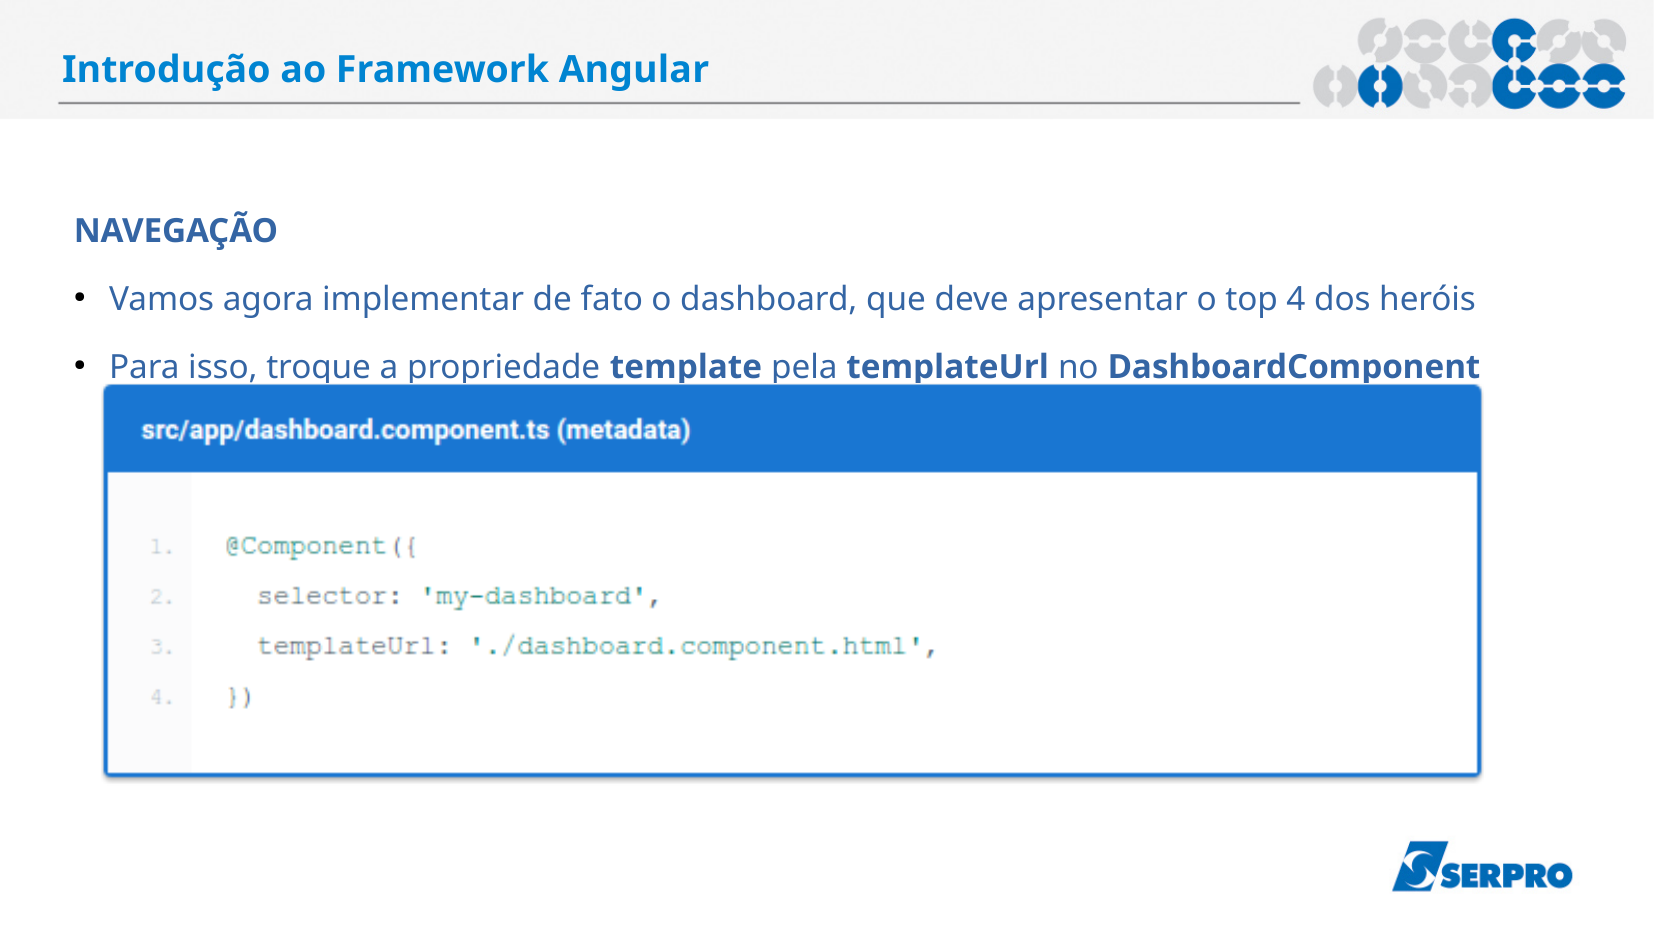

Introdução ao Framework Angular
NAVEGAÇÃO
Vamos agora implementar de fato o dashboard, que deve apresentar o top 4 dos heróis
Para isso, troque a propriedade template pela templateUrl no DashboardComponent